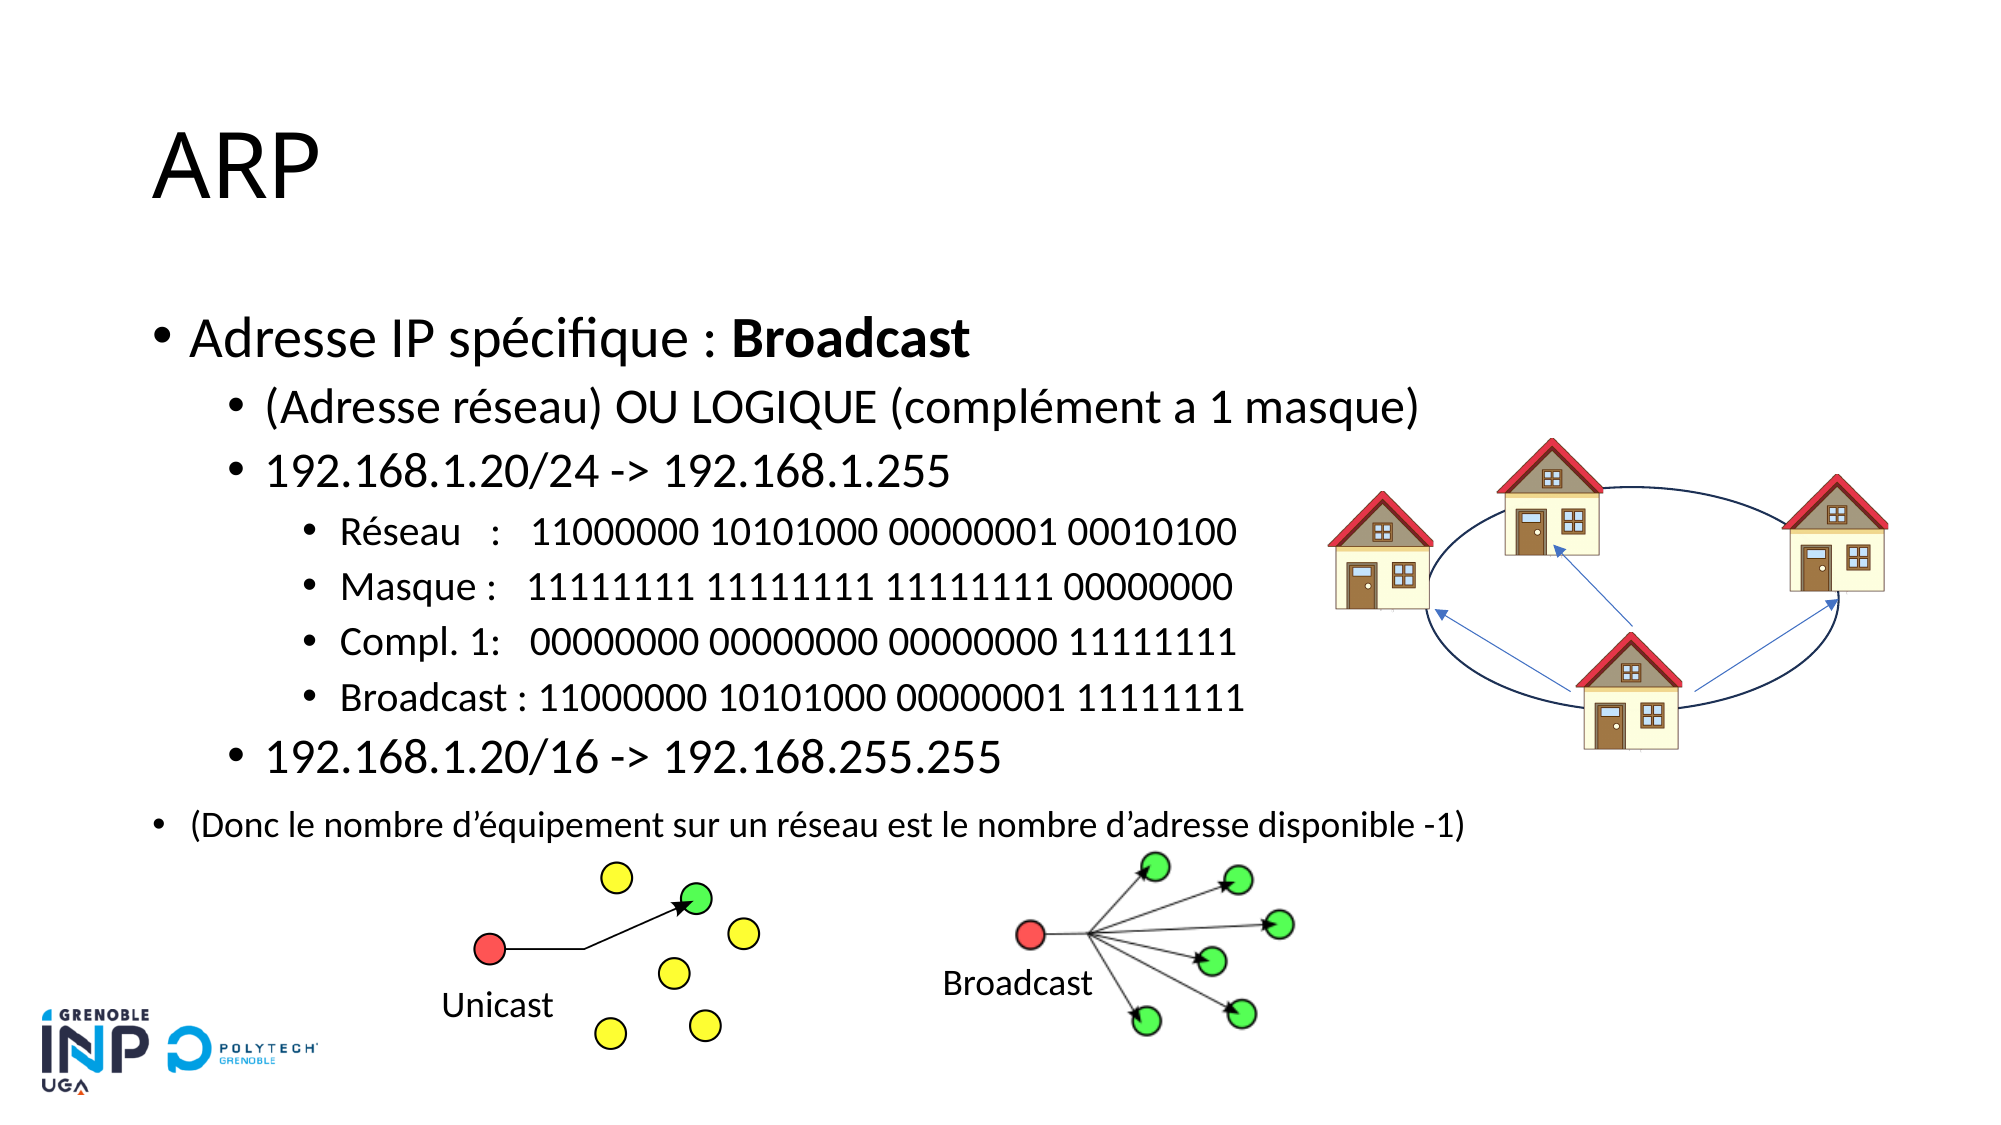

# ARP
Adresse IP spécifique : Broadcast
(Adresse réseau) OU LOGIQUE (complément a 1 masque)
192.168.1.20/24 -> 192.168.1.255
Réseau : 11000000 10101000 00000001 00010100
Masque : 11111111 11111111 11111111 00000000
Compl. 1: 00000000 00000000 00000000 11111111
Broadcast : 11000000 10101000 00000001 11111111
192.168.1.20/16 -> 192.168.255.255
(Donc le nombre d’équipement sur un réseau est le nombre d’adresse disponible -1)
Broadcast
Unicast